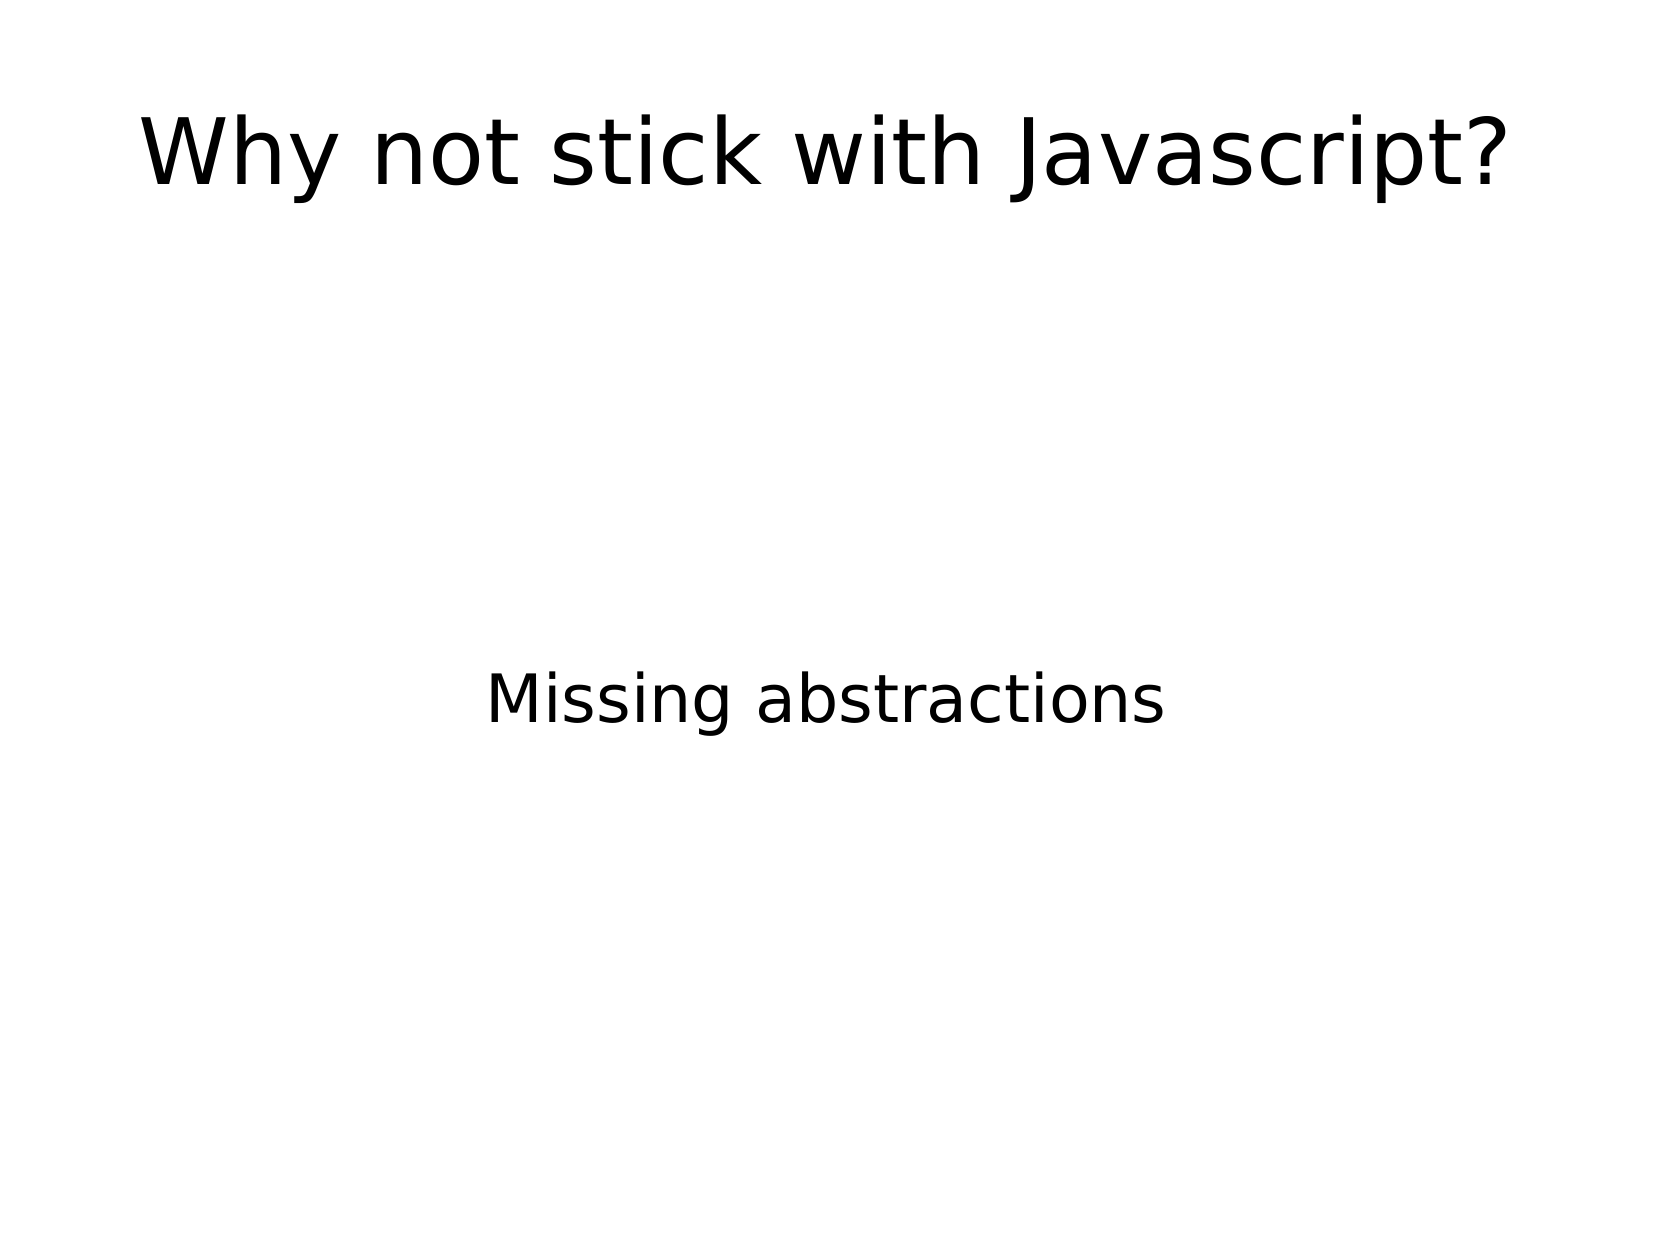

# Why not stick with Javascript?
Missing abstractions